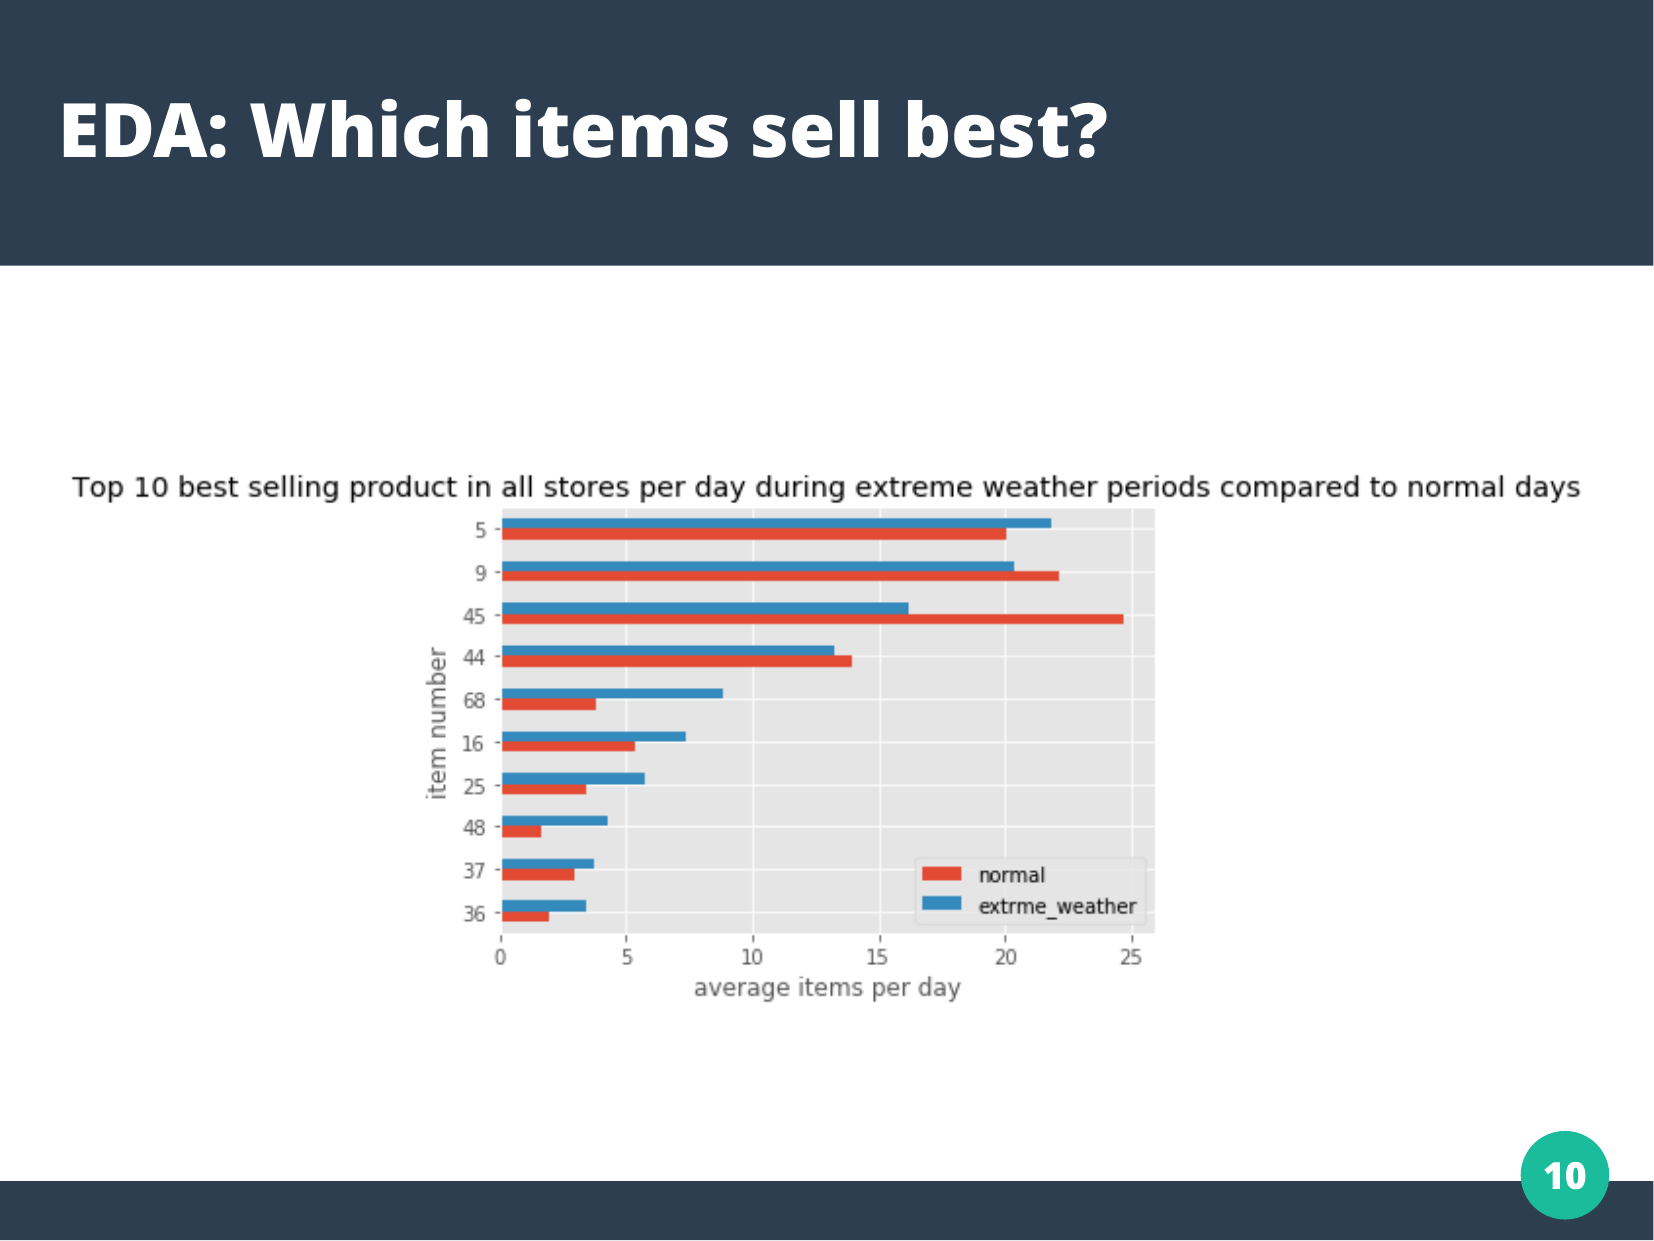

# EDA: Which items sell best?
10